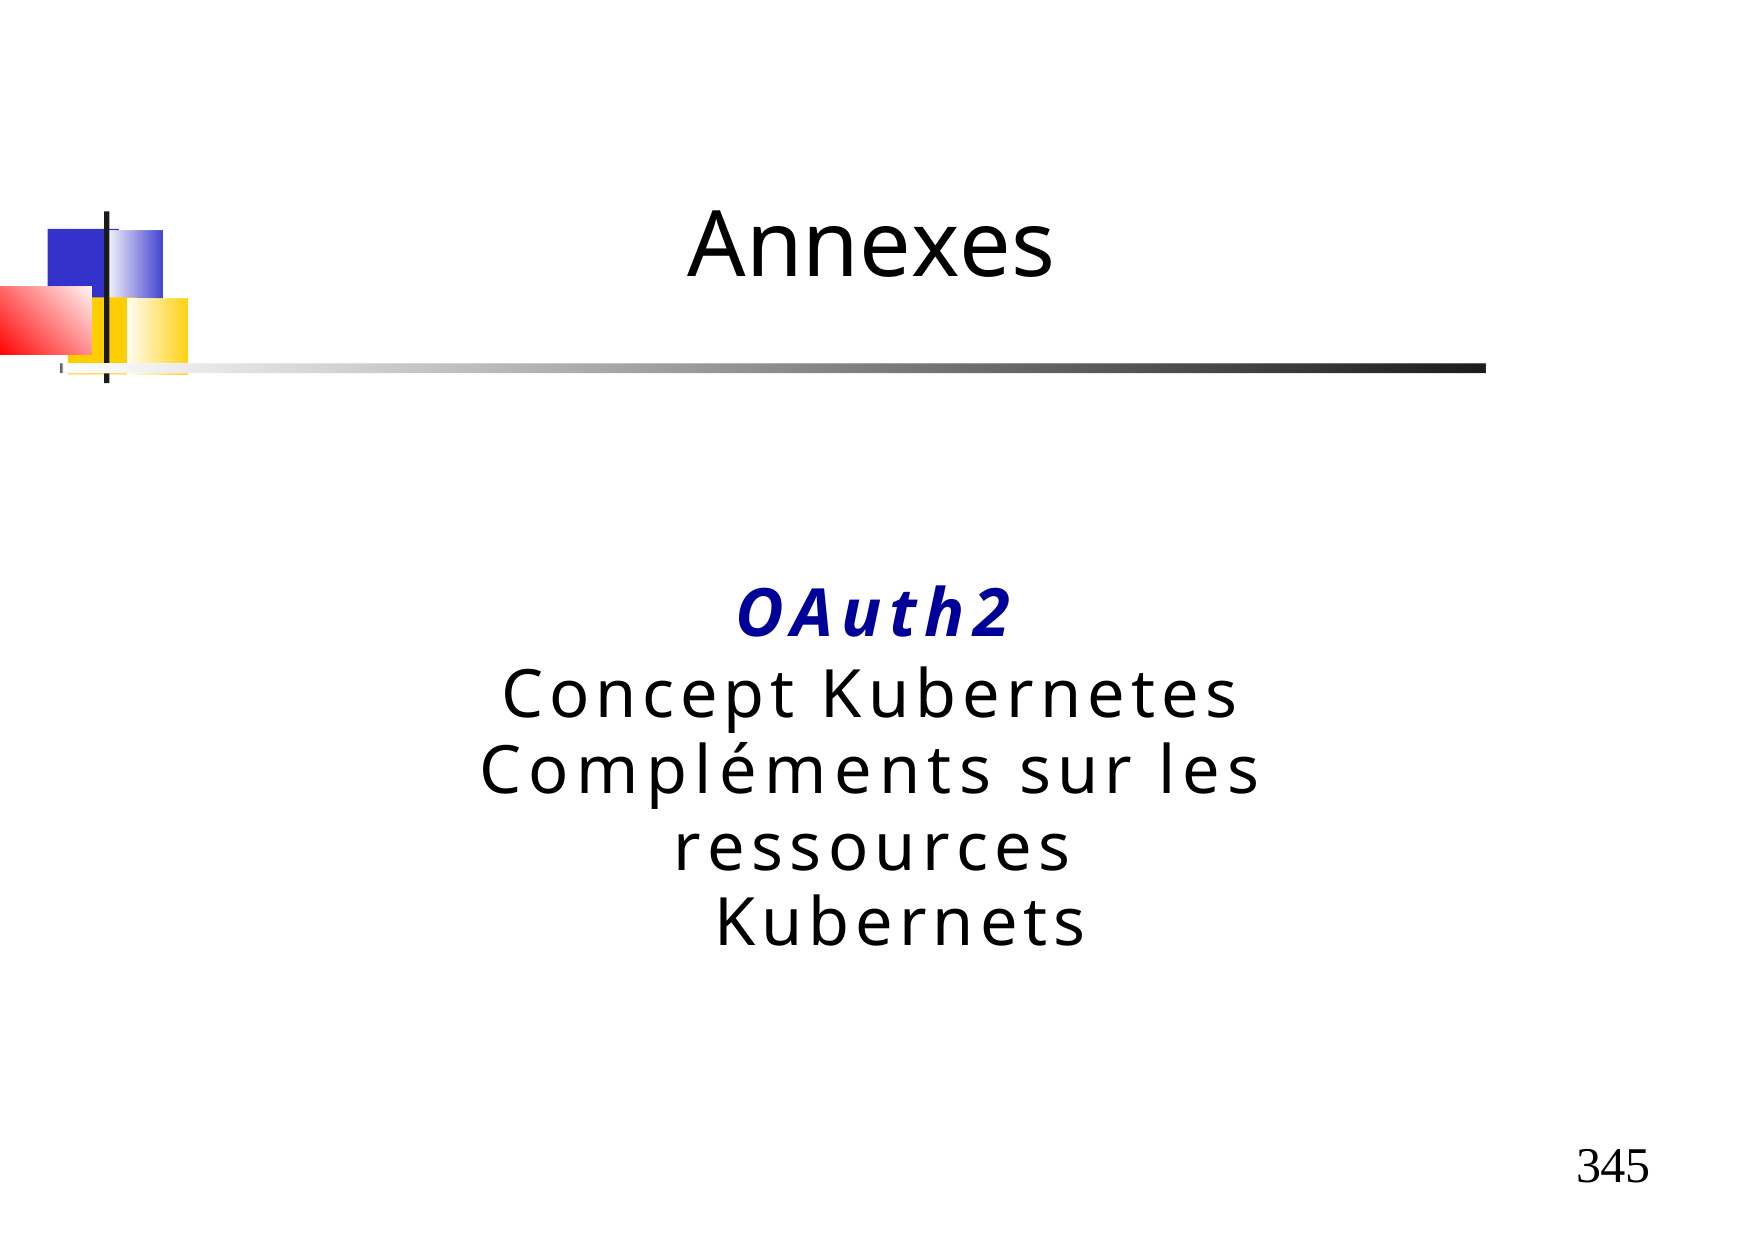

# Annexes
OAuth2
Concept Kubernetes Compléments sur les ressources
Kubernets
345